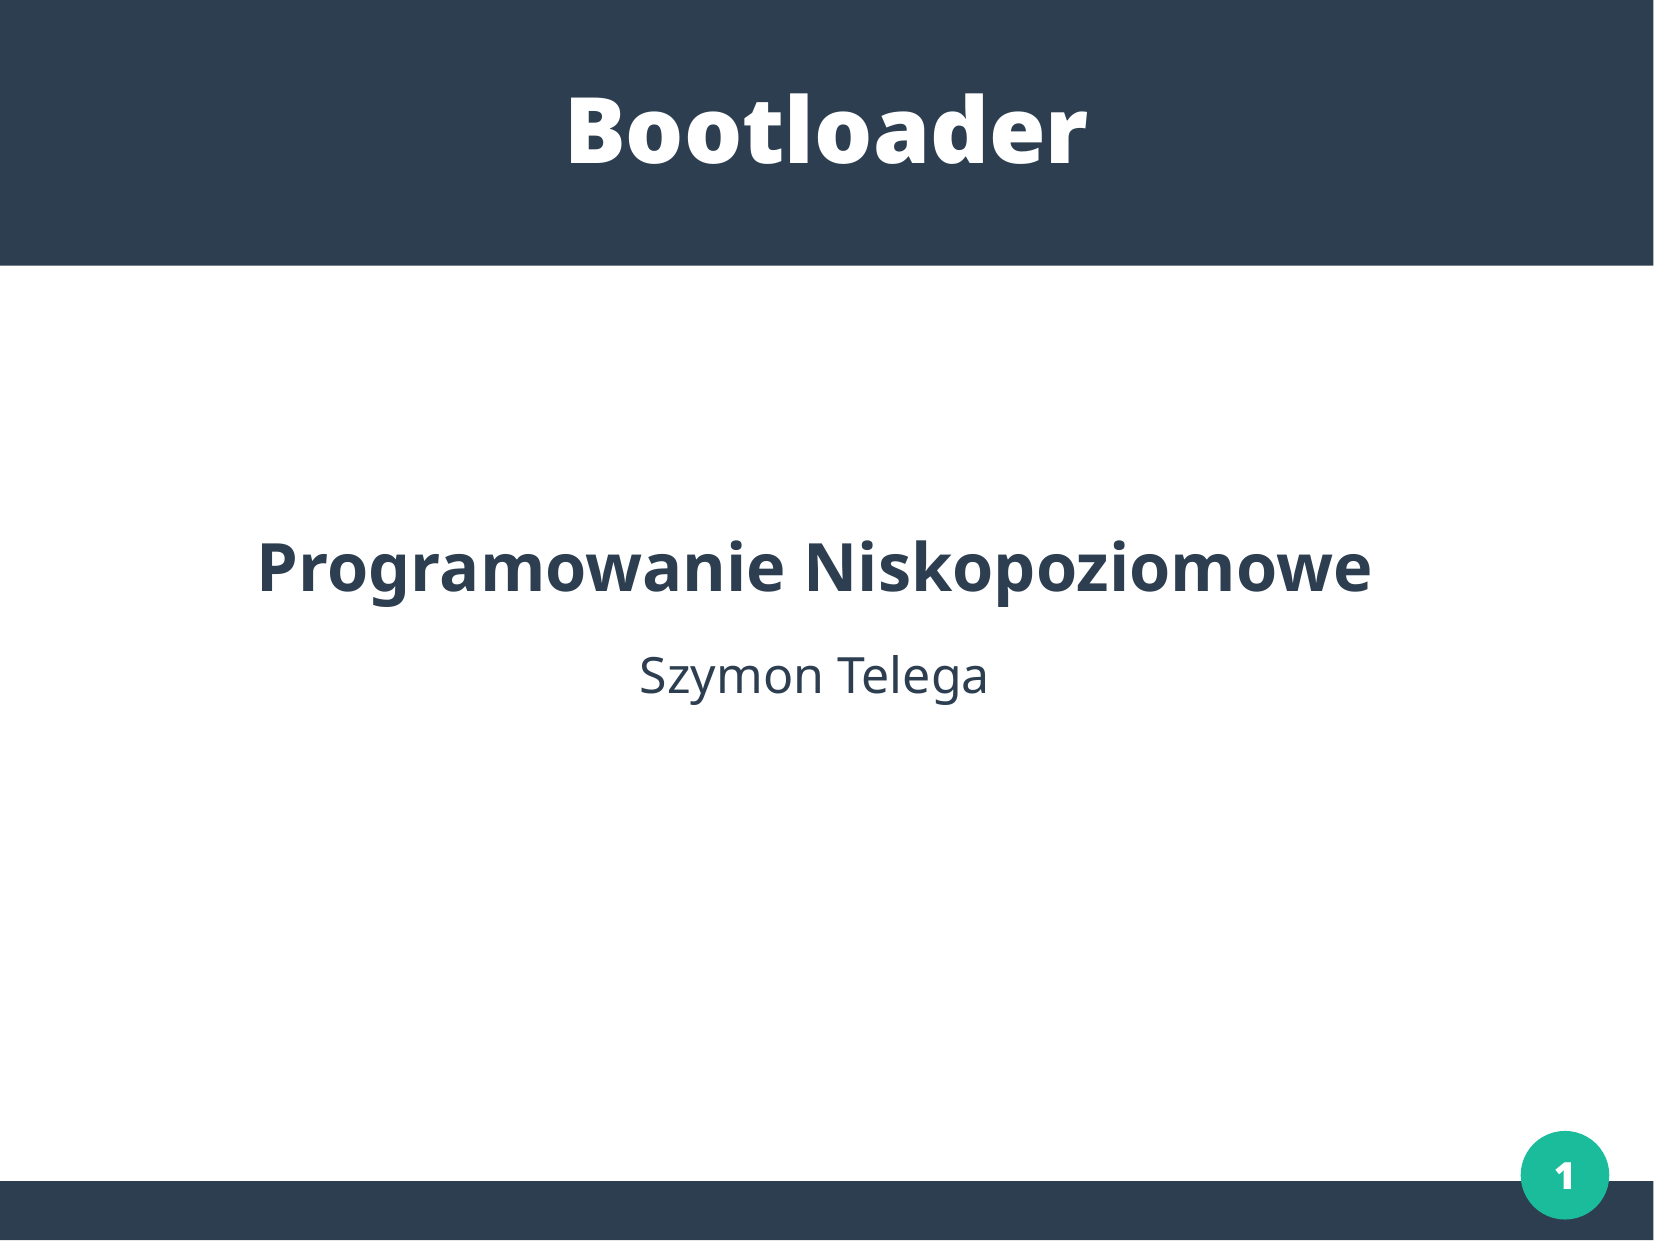

# Bootloader
Programowanie Niskopoziomowe
Szymon Telega
1